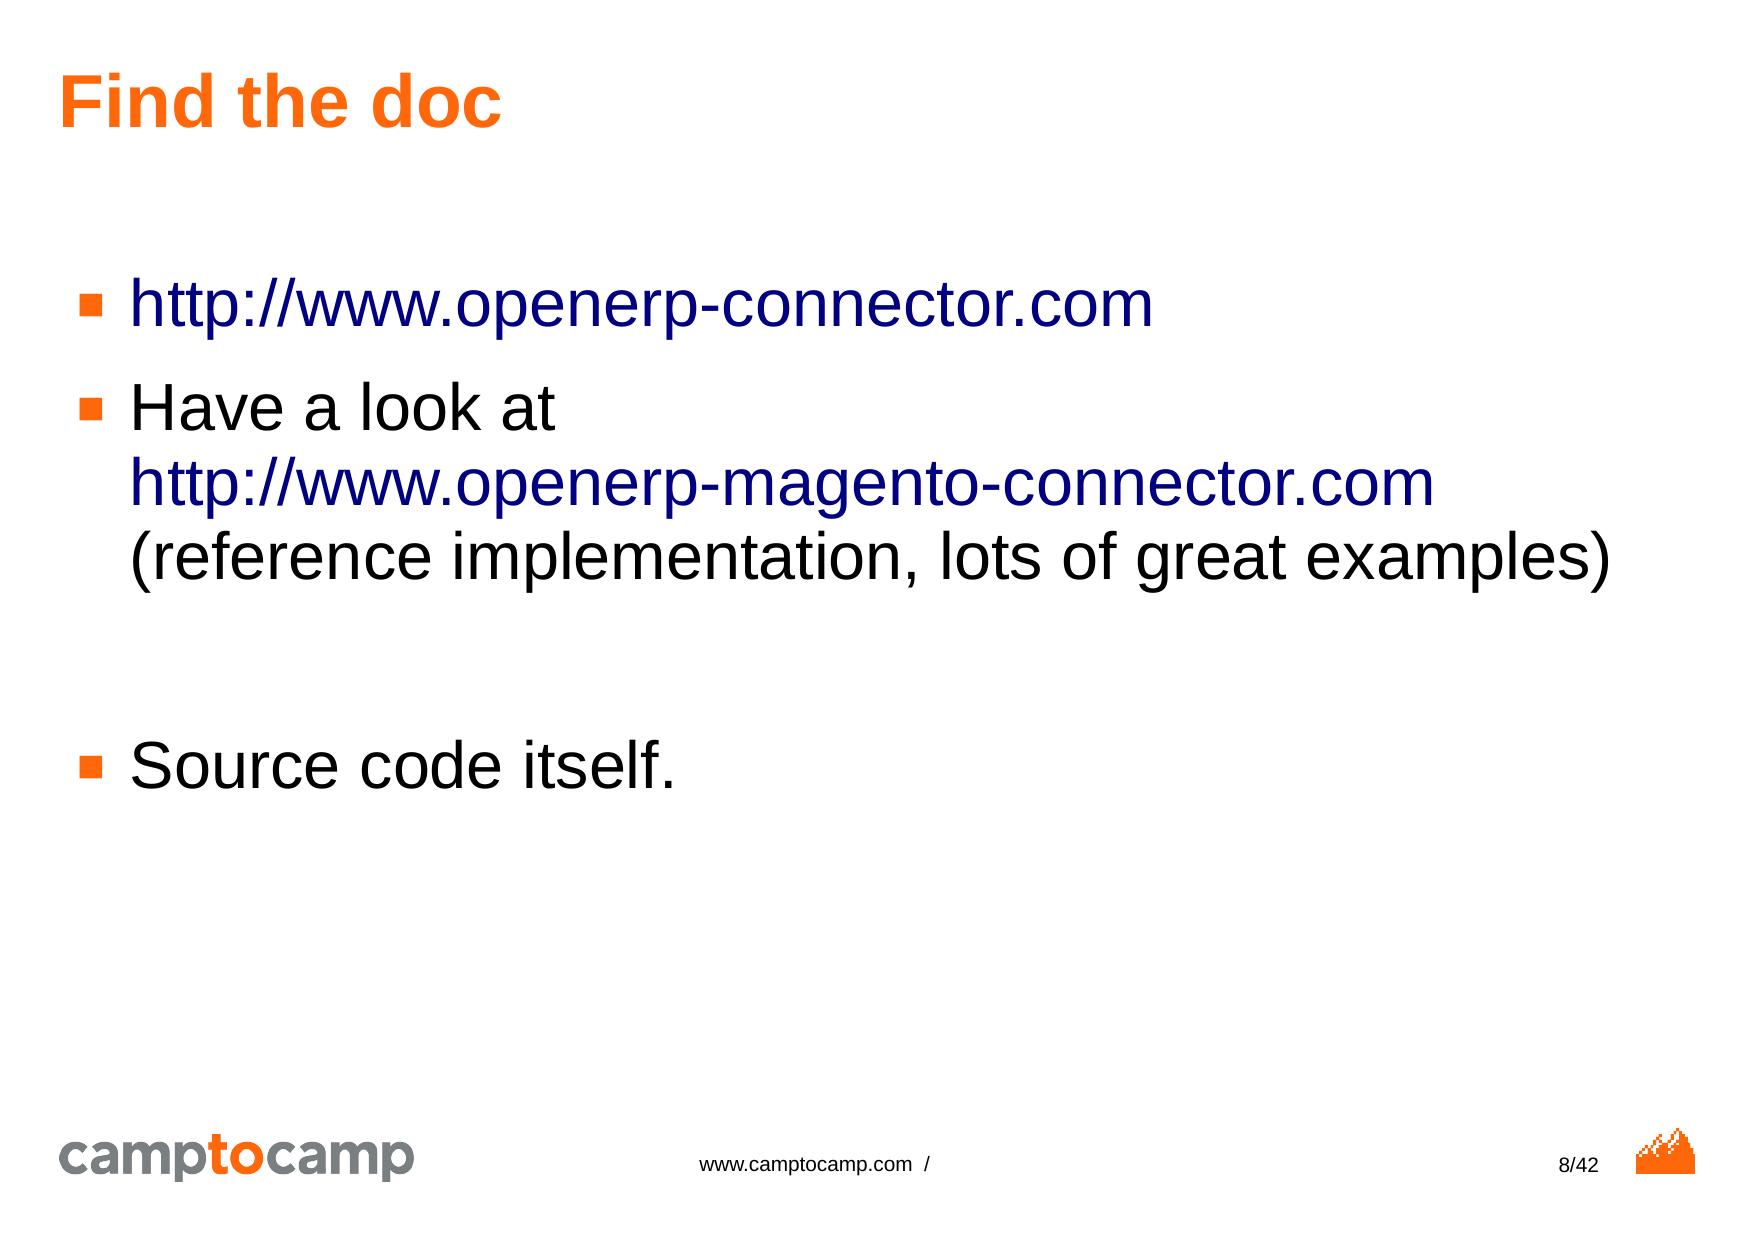

# Find the doc
http://www.openerp-connector.com
Have a look at http://www.openerp-magento-connector.com(reference implementation, lots of great examples)
Source code itself.